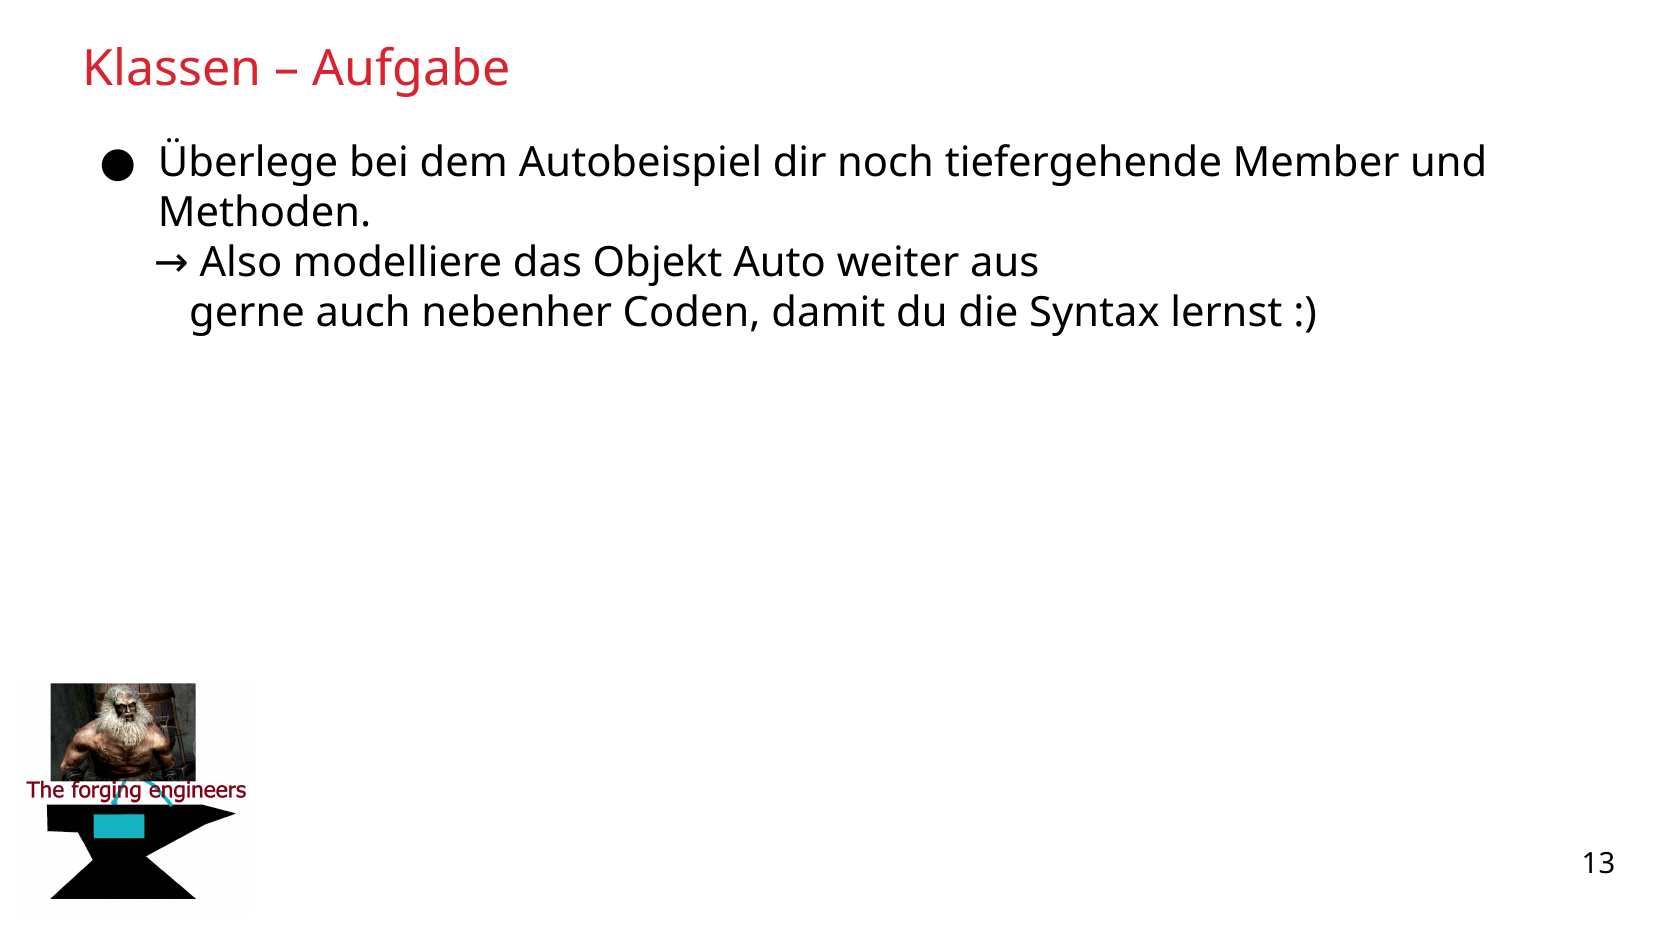

# Klassen – Aufgabe
Überlege bei dem Autobeispiel dir noch tiefergehende Member und Methoden.
→ Also modelliere das Objekt Auto weiter aus
gerne auch nebenher Coden, damit du die Syntax lernst :)